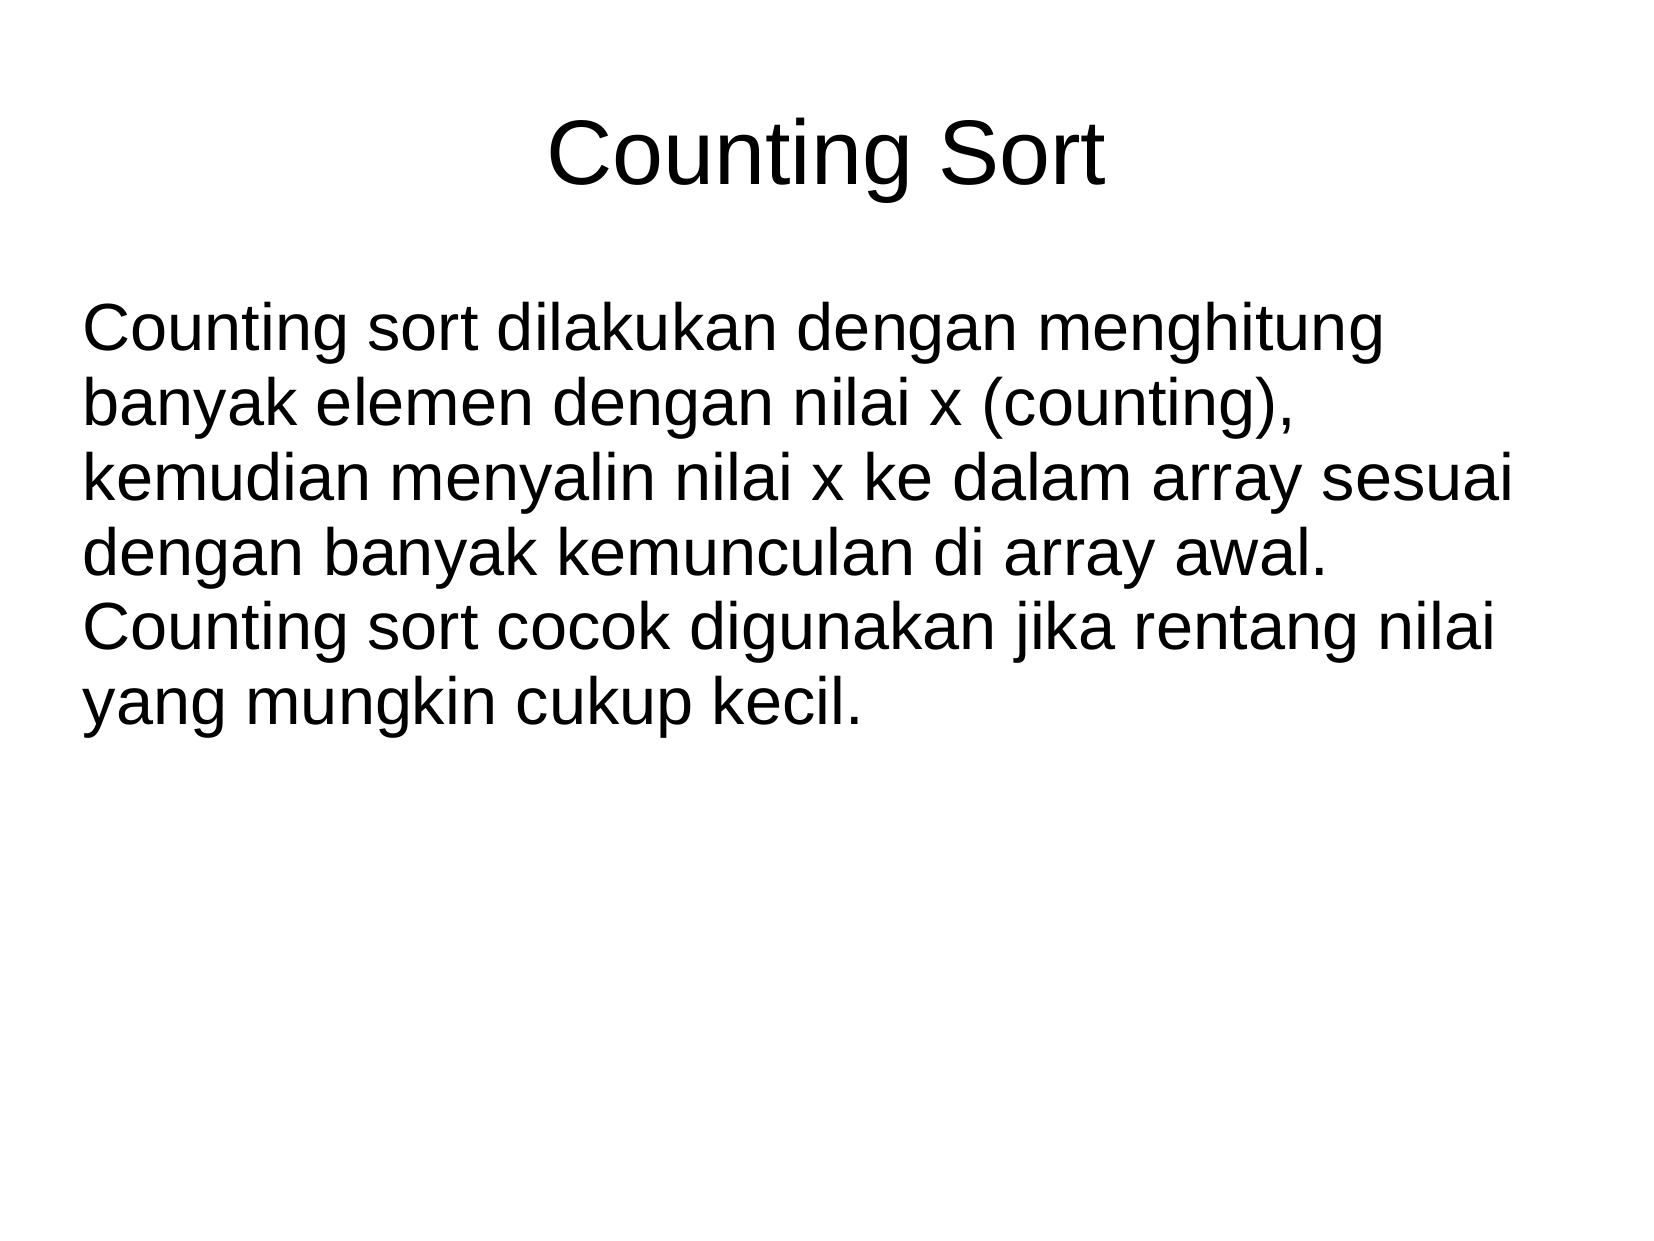

# Counting Sort
Counting sort dilakukan dengan menghitung banyak elemen dengan nilai x (counting), kemudian menyalin nilai x ke dalam array sesuai dengan banyak kemunculan di array awal. Counting sort cocok digunakan jika rentang nilai yang mungkin cukup kecil.